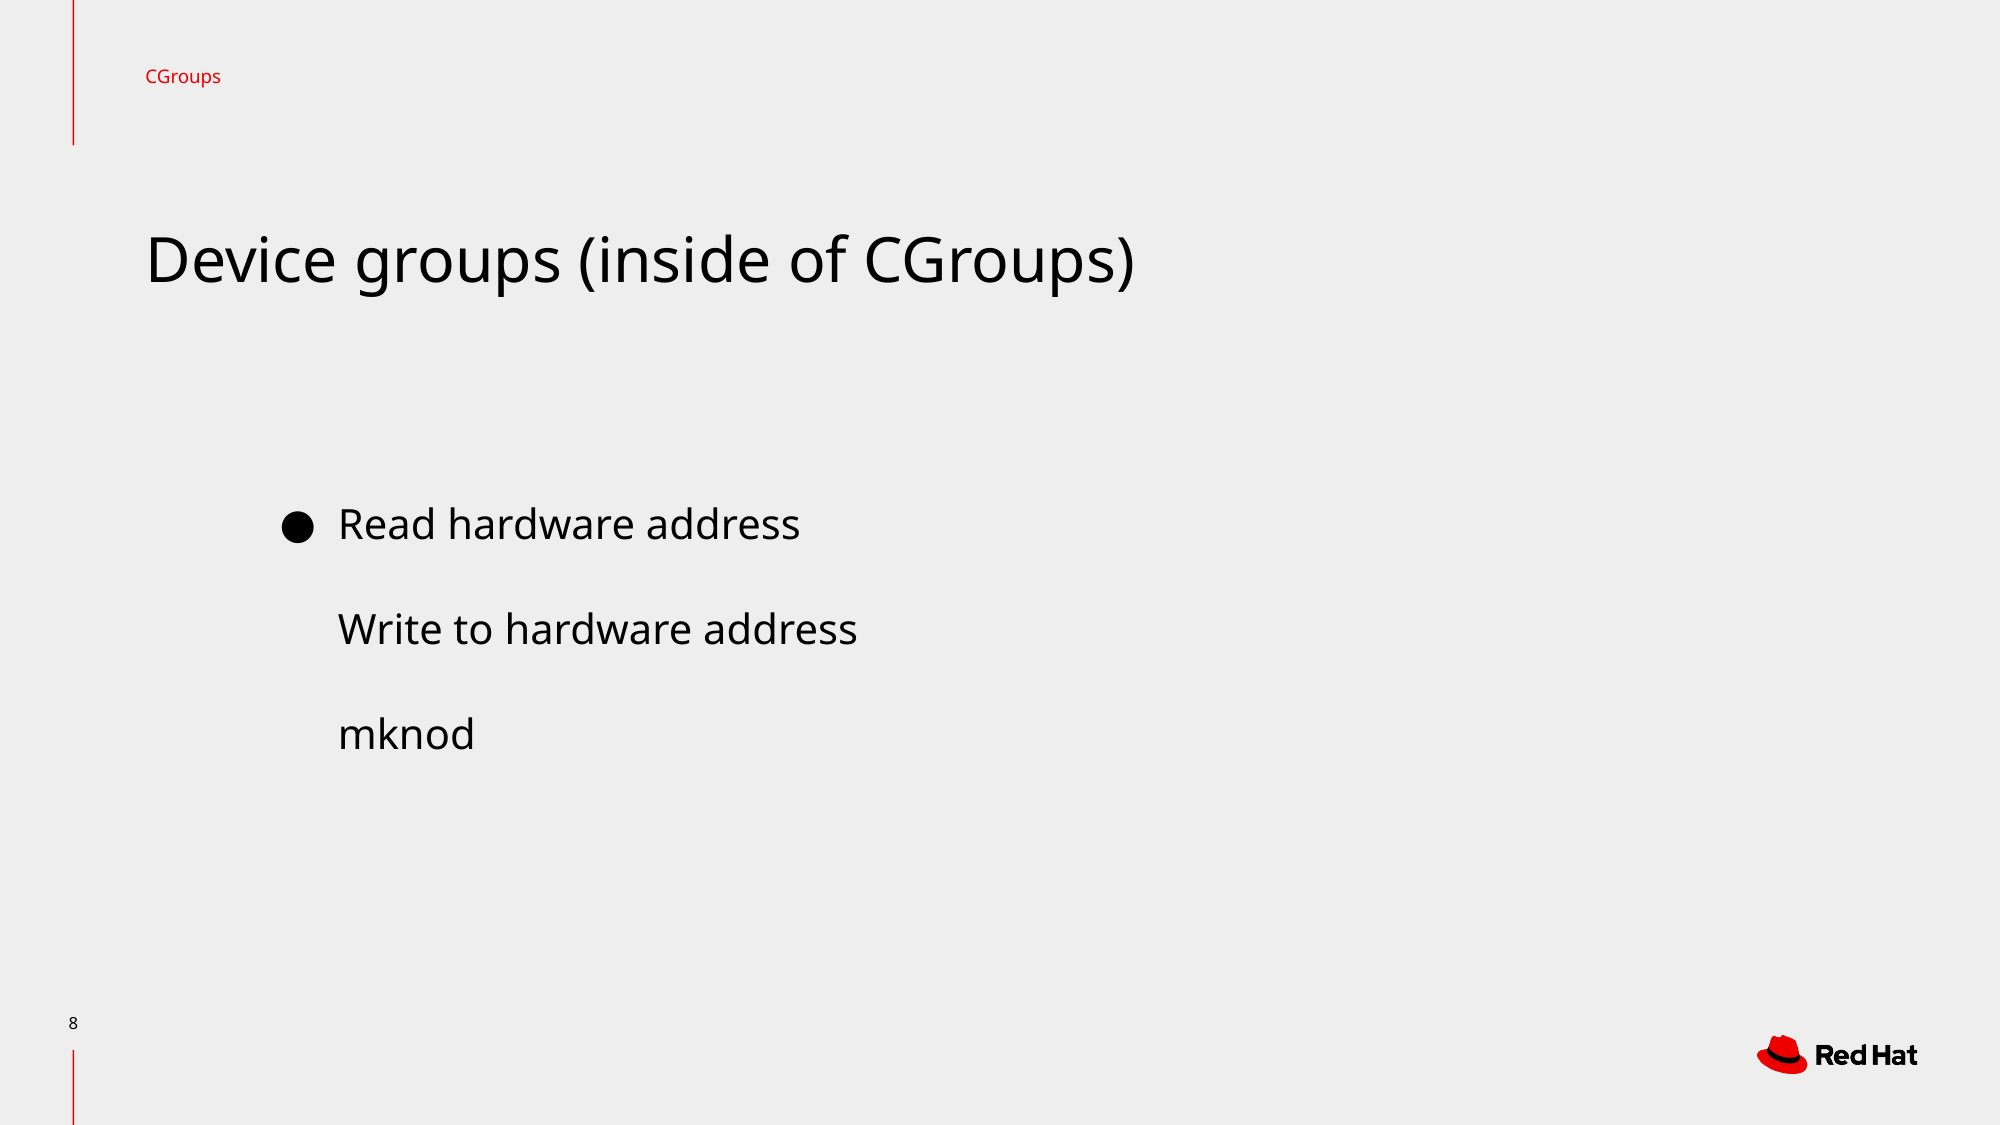

# CGroups
Device groups (inside of CGroups)
Read hardware address
Write to hardware address
mknod